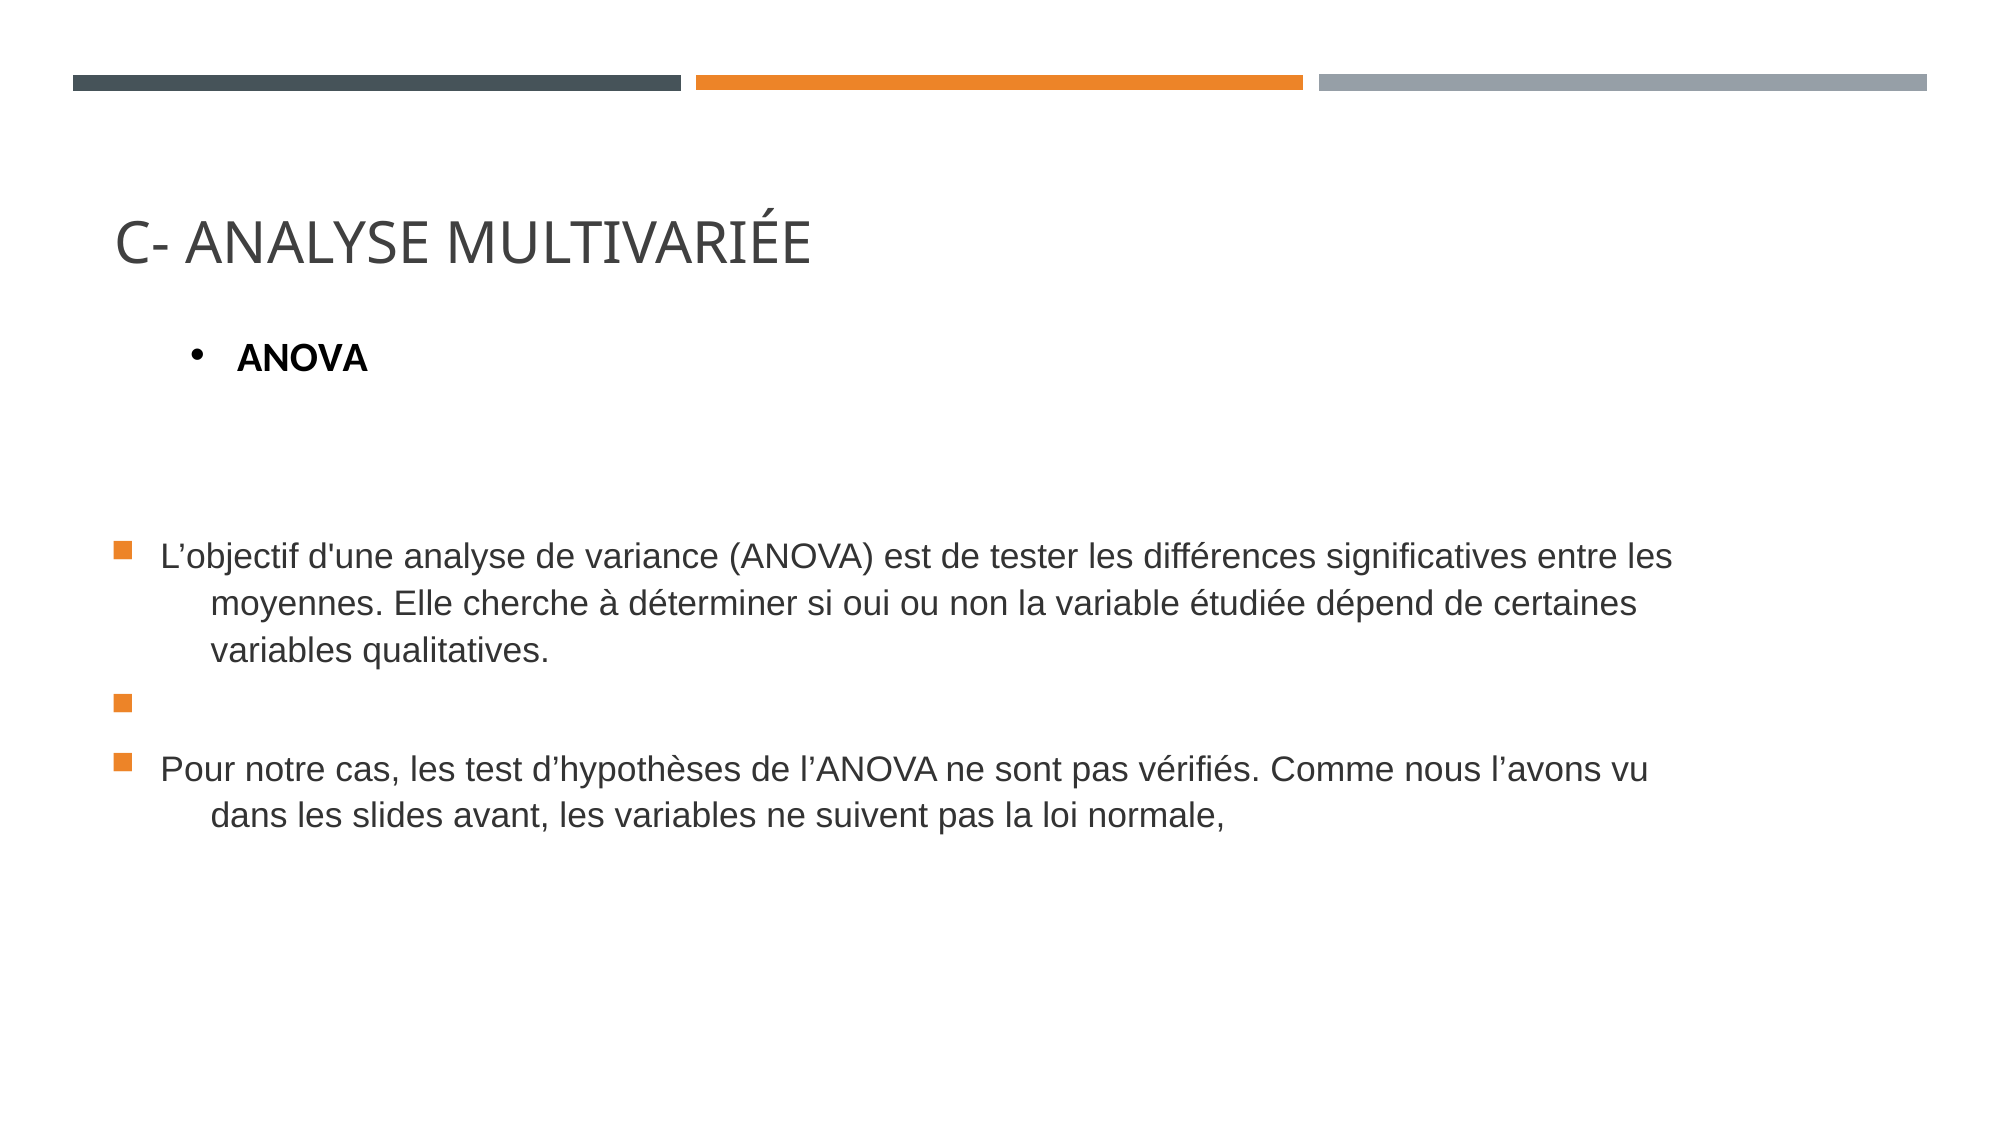

C- Analyse MULTIVARIée
ANOVA
# L’objectif d'une analyse de variance (ANOVA) est de tester les différences significatives entre les moyennes. Elle cherche à déterminer si oui ou non la variable étudiée dépend de certaines variables qualitatives.
Pour notre cas, les test d’hypothèses de l’ANOVA ne sont pas vérifiés. Comme nous l’avons vu dans les slides avant, les variables ne suivent pas la loi normale,